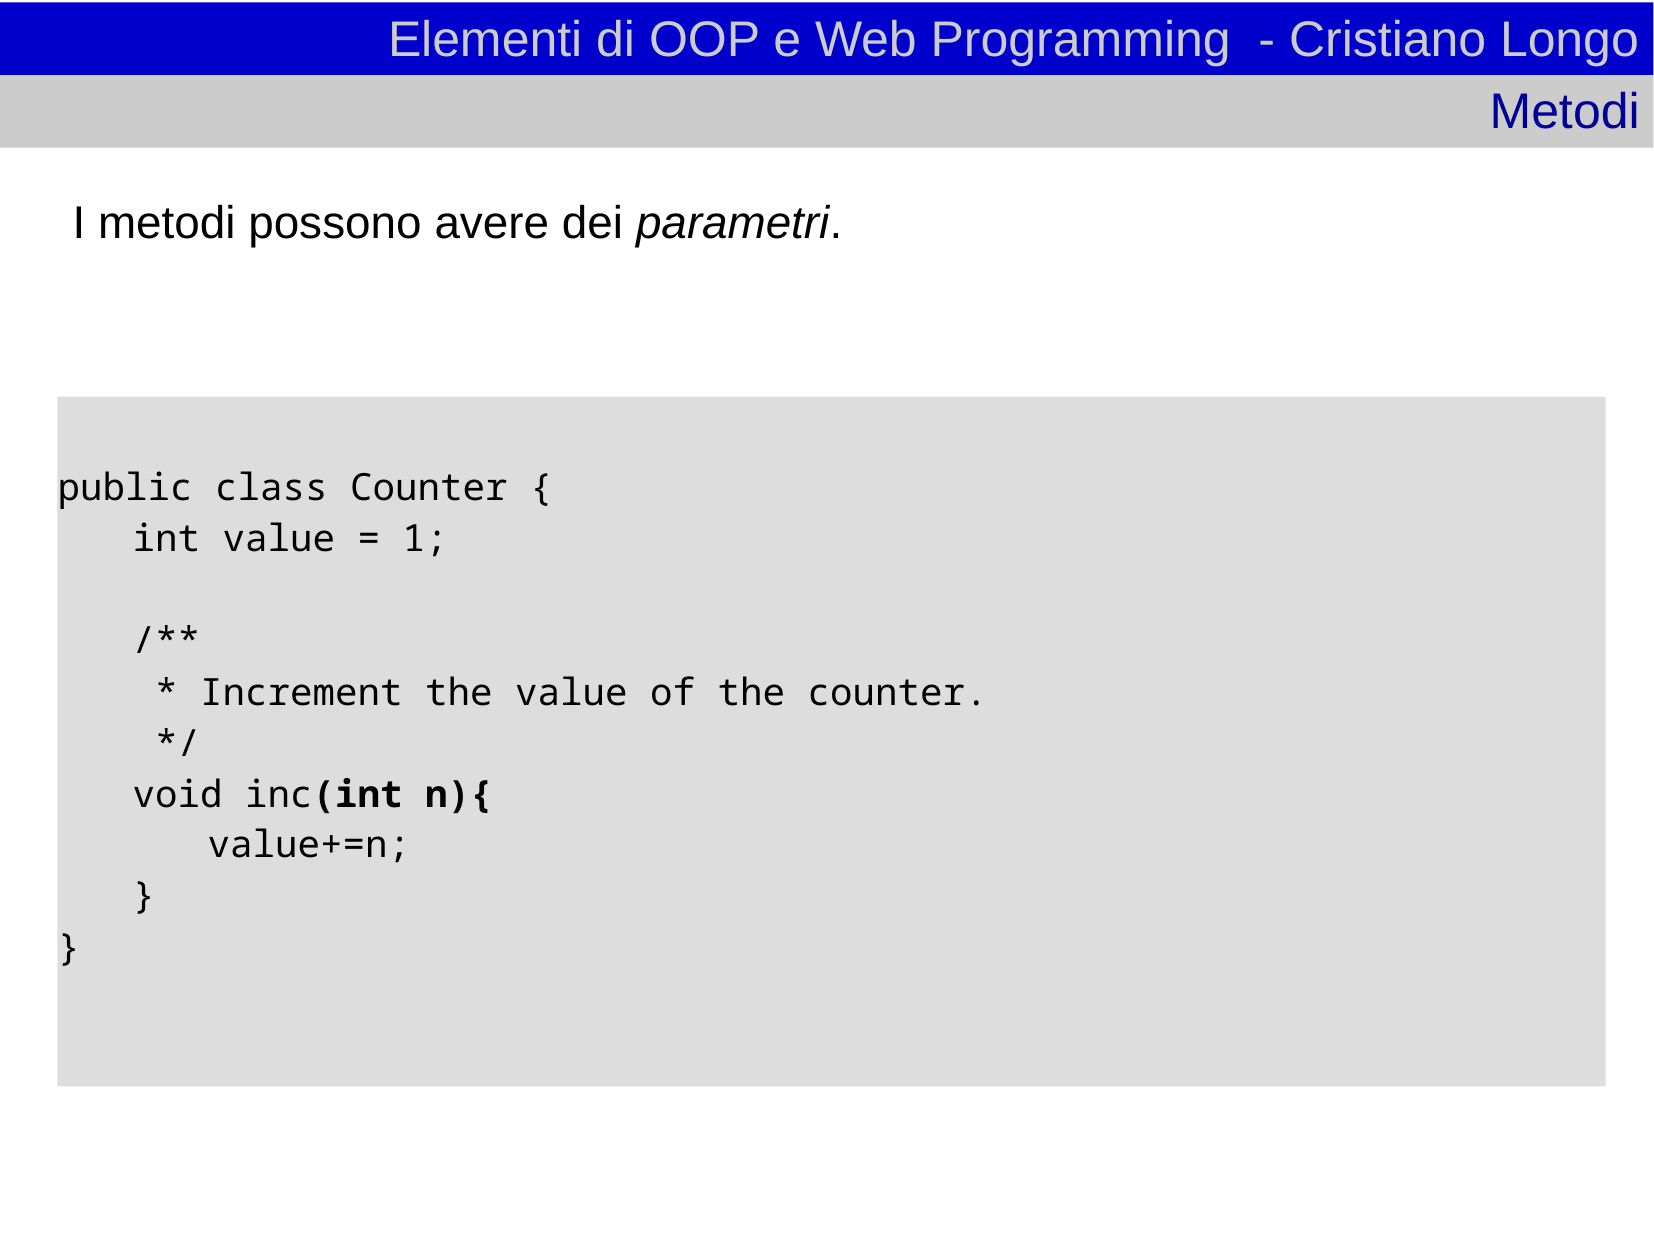

# Elementi di OOP e Web Programming - Cristiano Longo
Metodi
I metodi possono avere dei parametri.
public class Counter {
	int value = 1;
	/**
	 * Increment the value of the counter.
	 */
	void inc(int n){
		value+=n;
	}
}